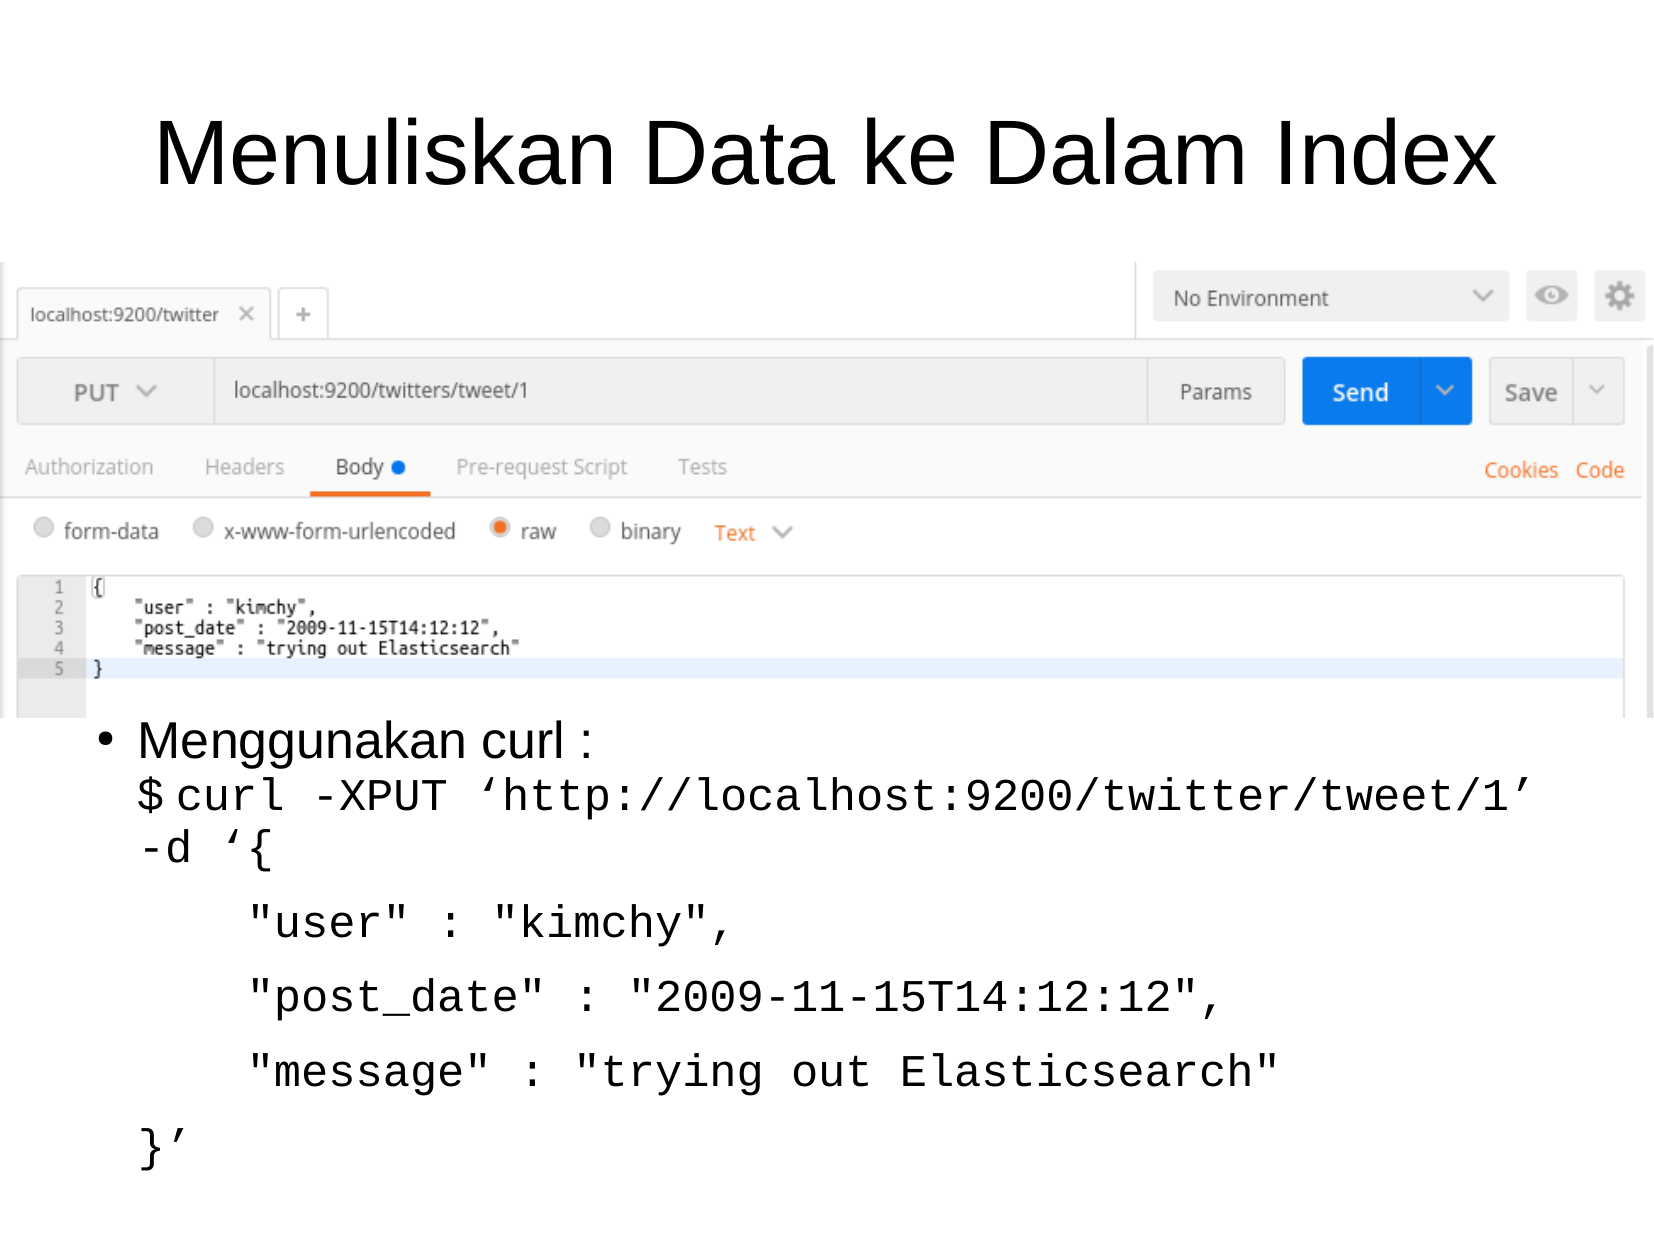

# Menuliskan Data ke Dalam Index
Menggunakan curl :
$ curl -XPUT ‘http://localhost:9200/twitter/tweet/1’ -d ‘{
 "user" : "kimchy",
 "post_date" : "2009-11-15T14:12:12",
 "message" : "trying out Elasticsearch"
}’